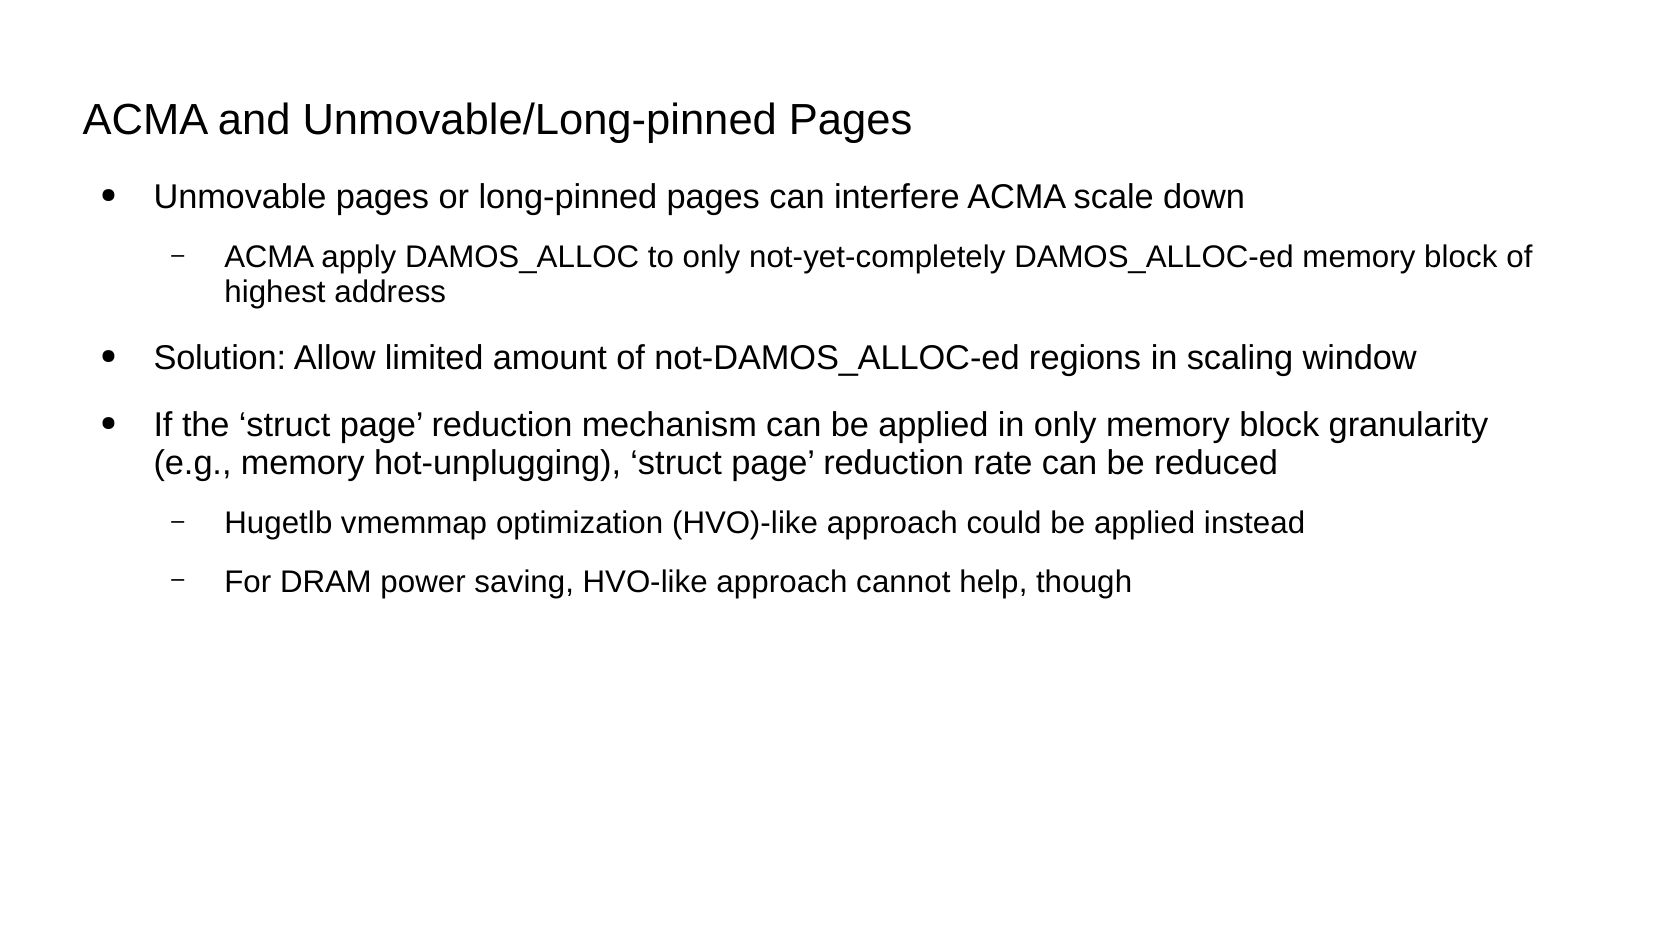

# ACMA and Unmovable/Long-pinned Pages
Unmovable pages or long-pinned pages can interfere ACMA scale down
ACMA apply DAMOS_ALLOC to only not-yet-completely DAMOS_ALLOC-ed memory block of highest address
Solution: Allow limited amount of not-DAMOS_ALLOC-ed regions in scaling window
If the ‘struct page’ reduction mechanism can be applied in only memory block granularity (e.g., memory hot-unplugging), ‘struct page’ reduction rate can be reduced
Hugetlb vmemmap optimization (HVO)-like approach could be applied instead
For DRAM power saving, HVO-like approach cannot help, though